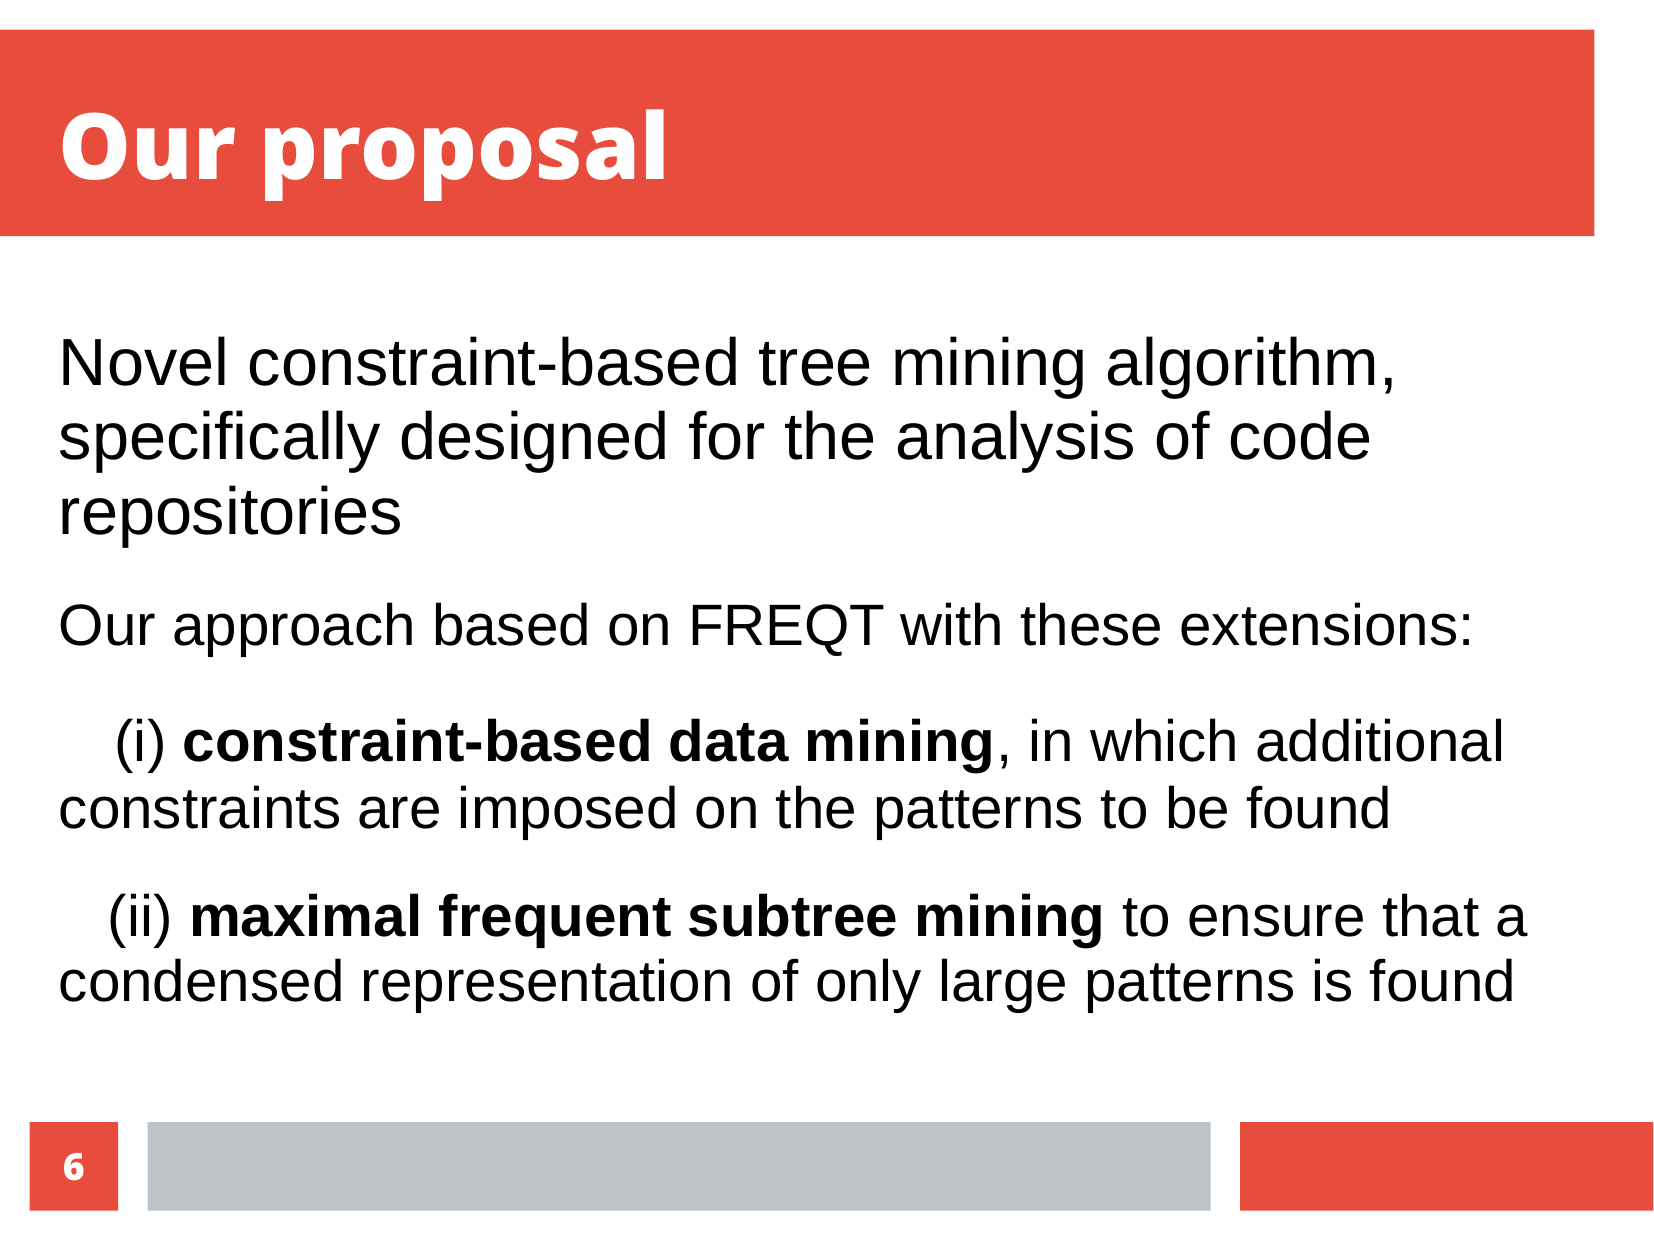

# Our proposal
Novel constraint-based tree mining algorithm, specifically designed for the analysis of code repositories
Our approach based on FREQT with these extensions:
 (i) constraint-based data mining, in which additional constraints are imposed on the patterns to be found
 (ii) maximal frequent subtree mining to ensure that a condensed representation of only large patterns is found
6